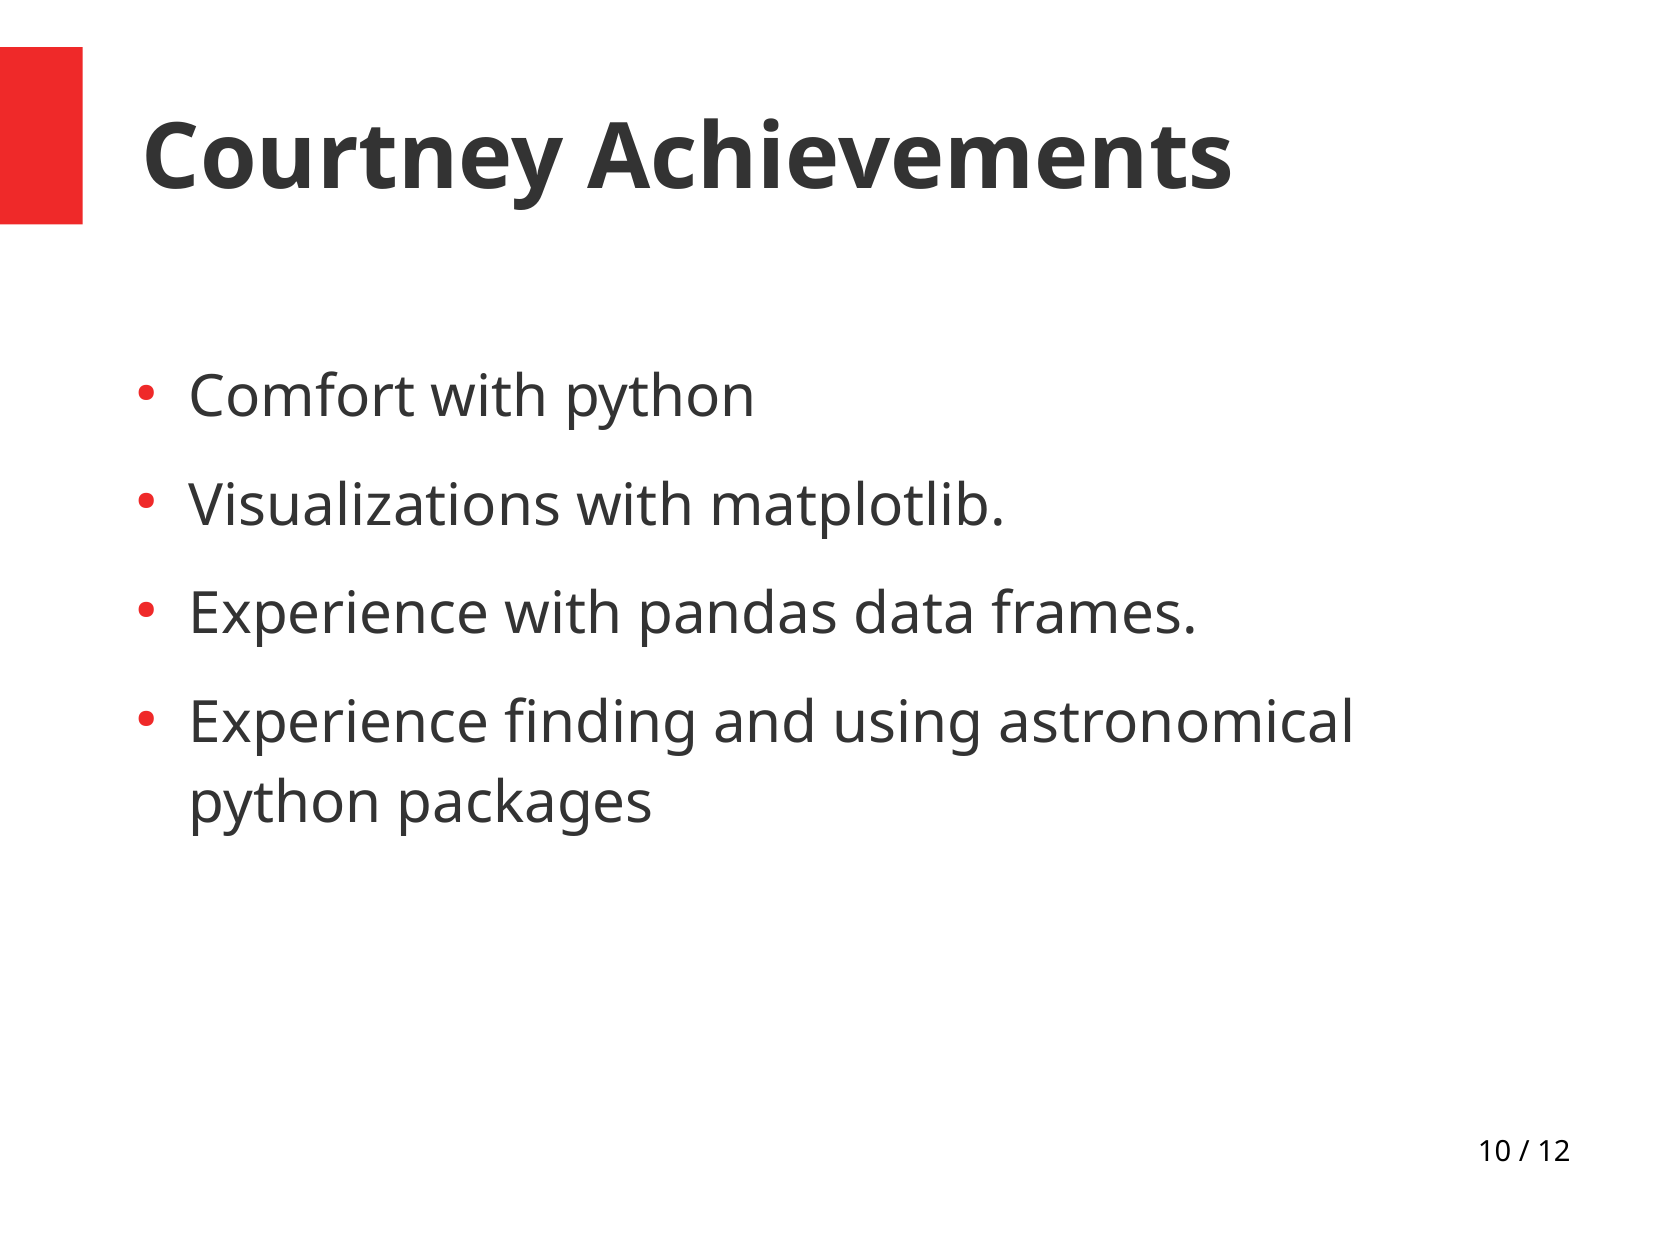

# Courtney Achievements
Comfort with python
Visualizations with matplotlib.
Experience with pandas data frames.
Experience finding and using astronomical python packages
10